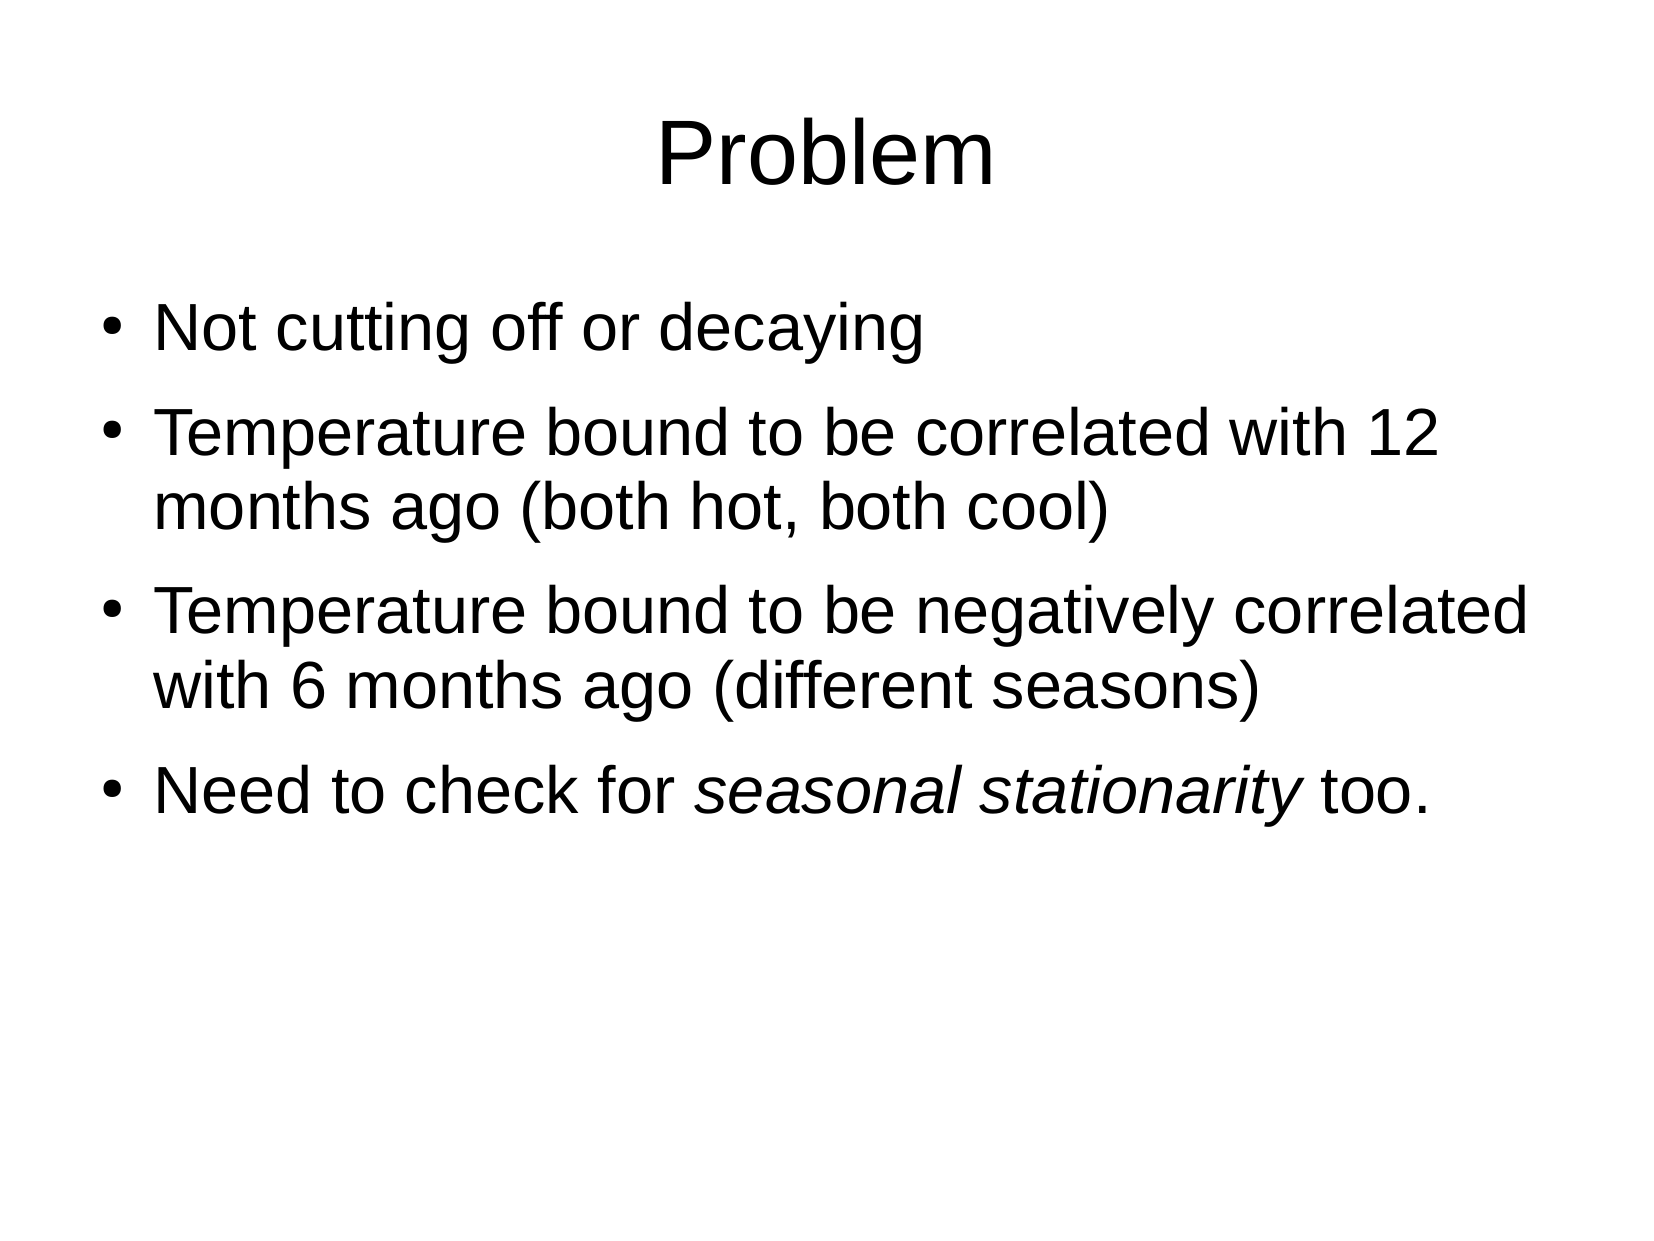

# Problem
Not cutting off or decaying
Temperature bound to be correlated with 12 months ago (both hot, both cool)
Temperature bound to be negatively correlated with 6 months ago (different seasons)
Need to check for seasonal stationarity too.